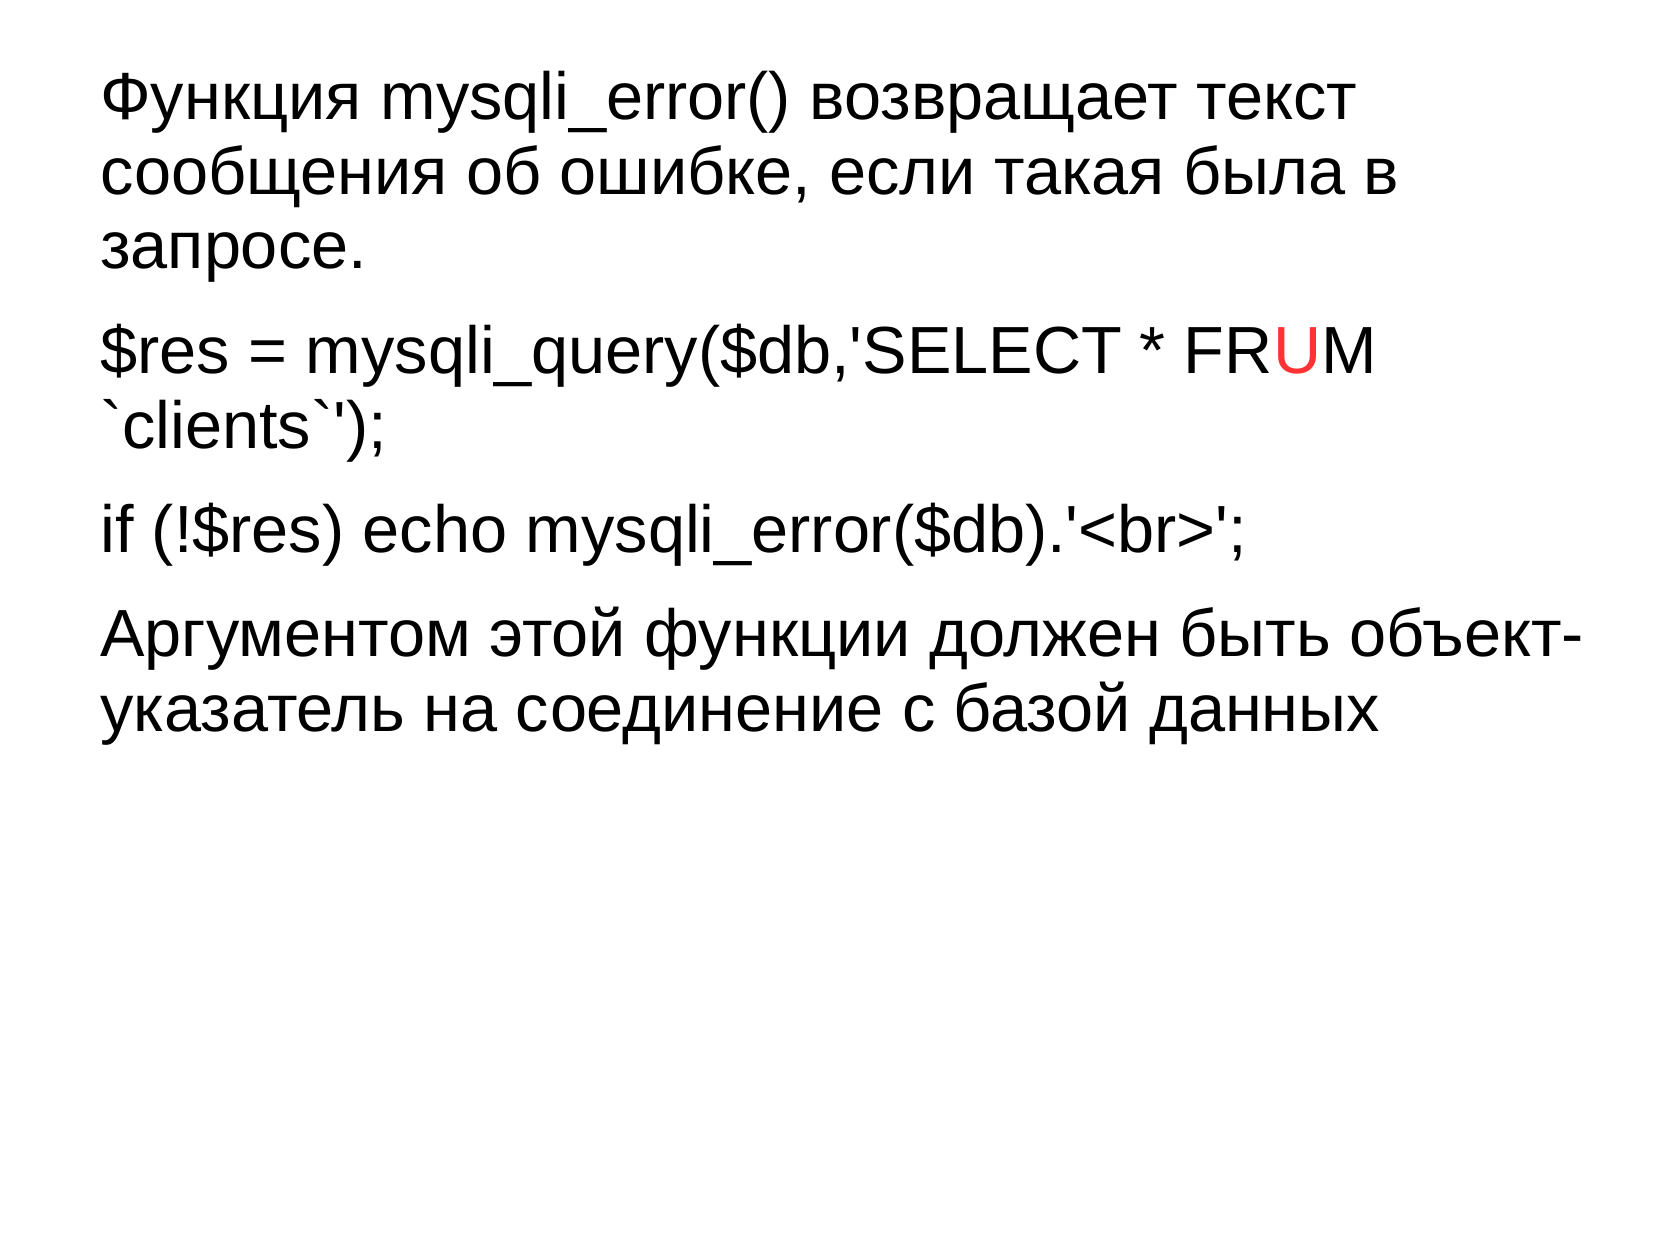

# Функция mysqli_error() возвращает текст сообщения об ошибке, если такая была в запросе.
$res = mysqli_query($db,'SELECT * FRUM `clients`');
if (!$res) echo mysqli_error($db).'<br>';
Аргументом этой функции должен быть объект-указатель на соединение с базой данных